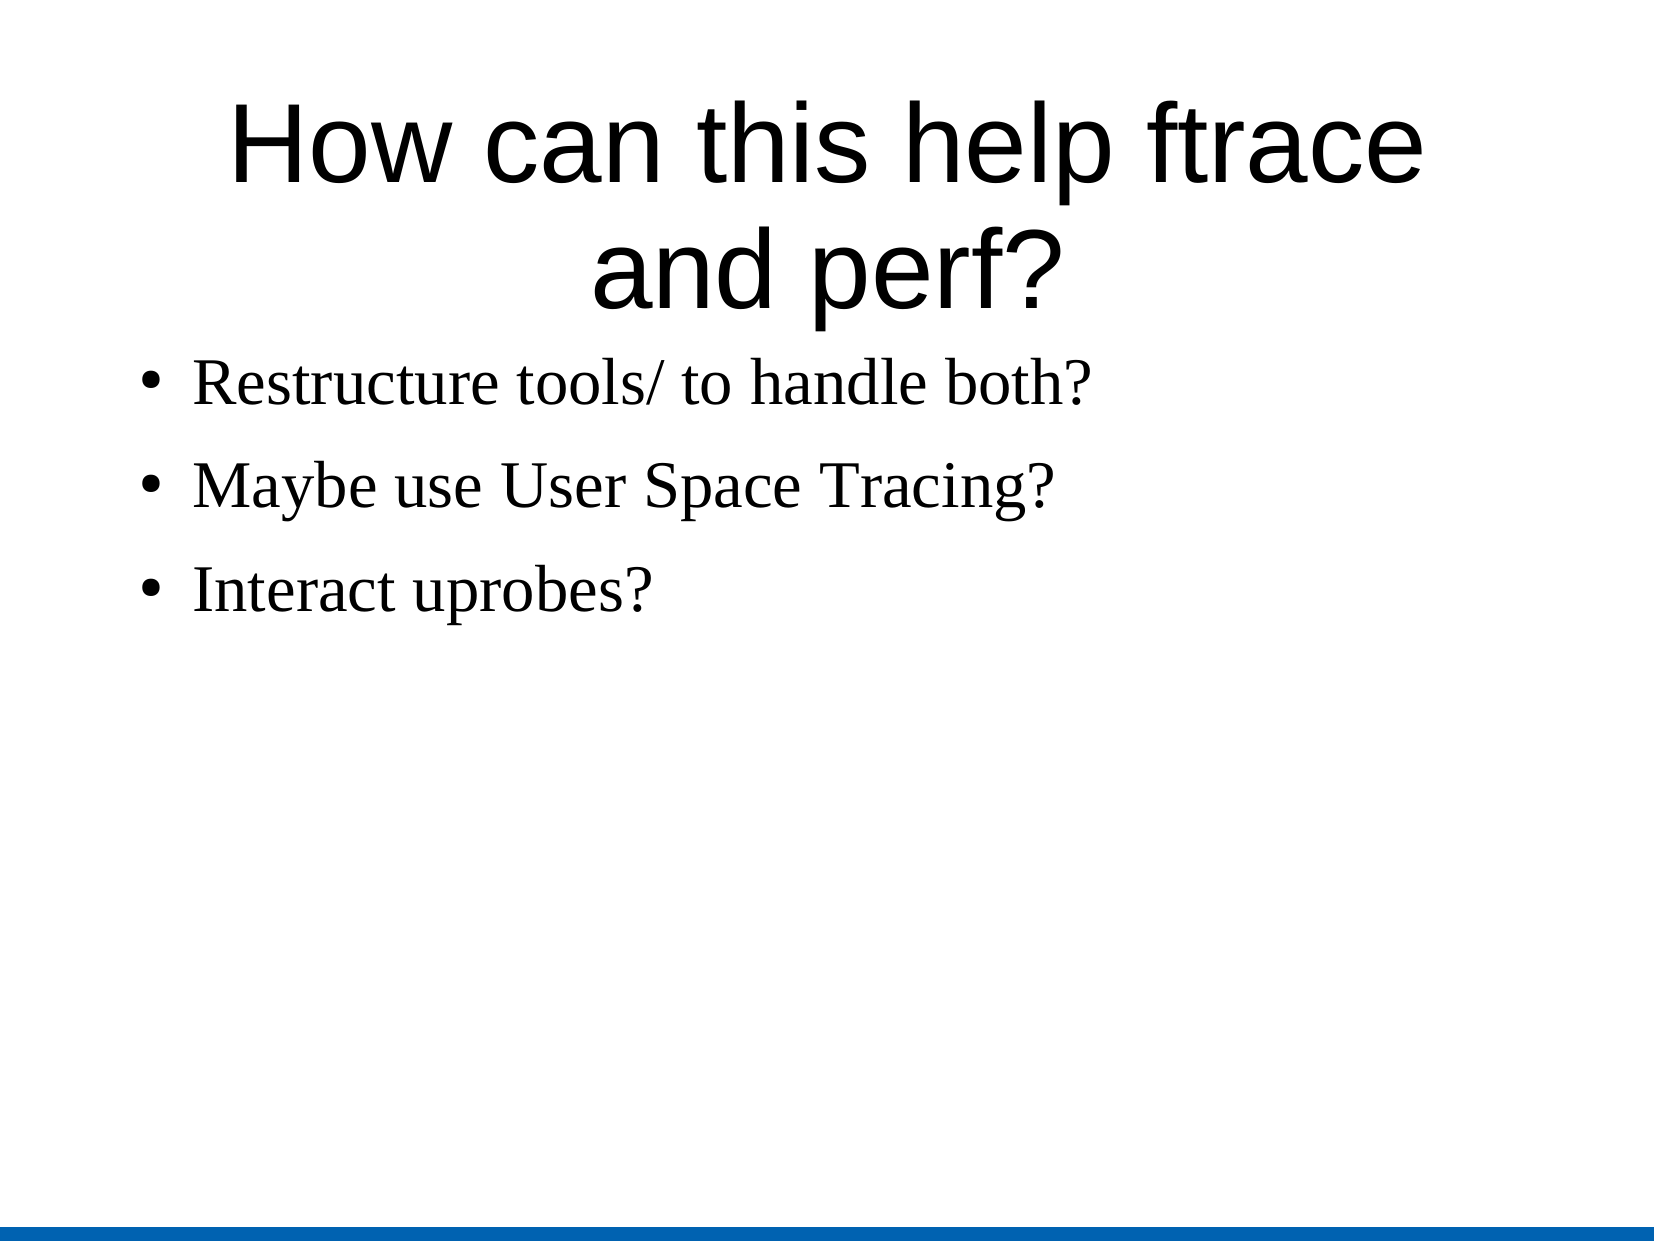

# How can this help ftrace and perf?
Restructure tools/ to handle both?
Maybe use User Space Tracing?
Interact uprobes?